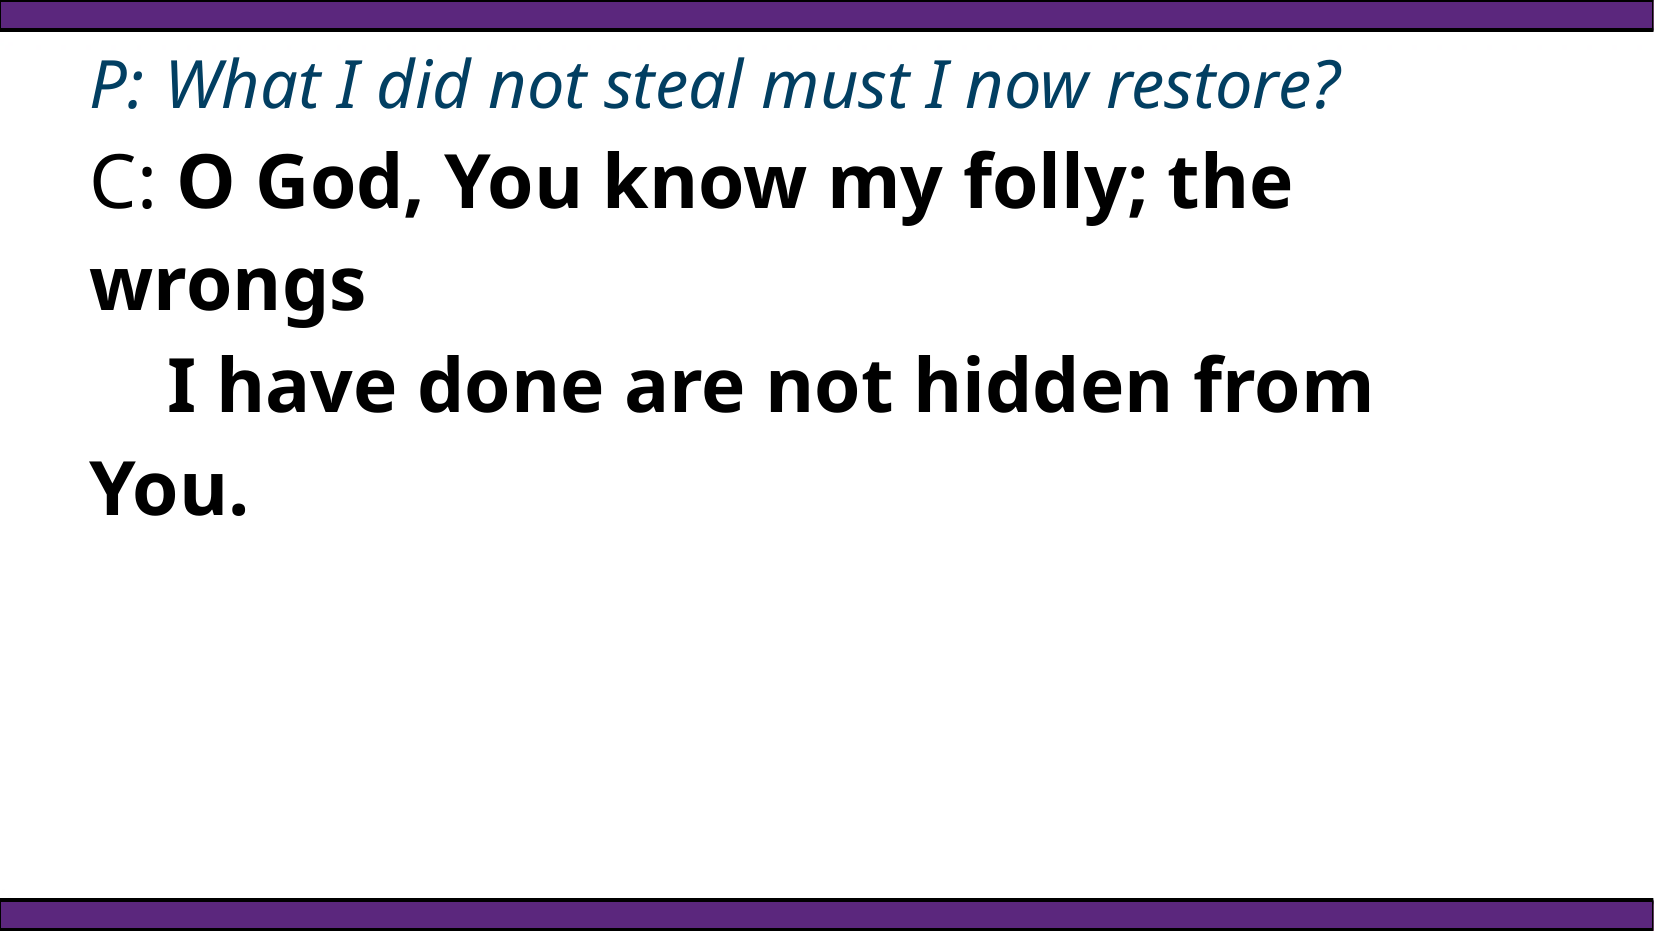

P:	What I did not steal must I now restore?
C: O God, You know my folly; the wrongs
 I have done are not hidden from You.